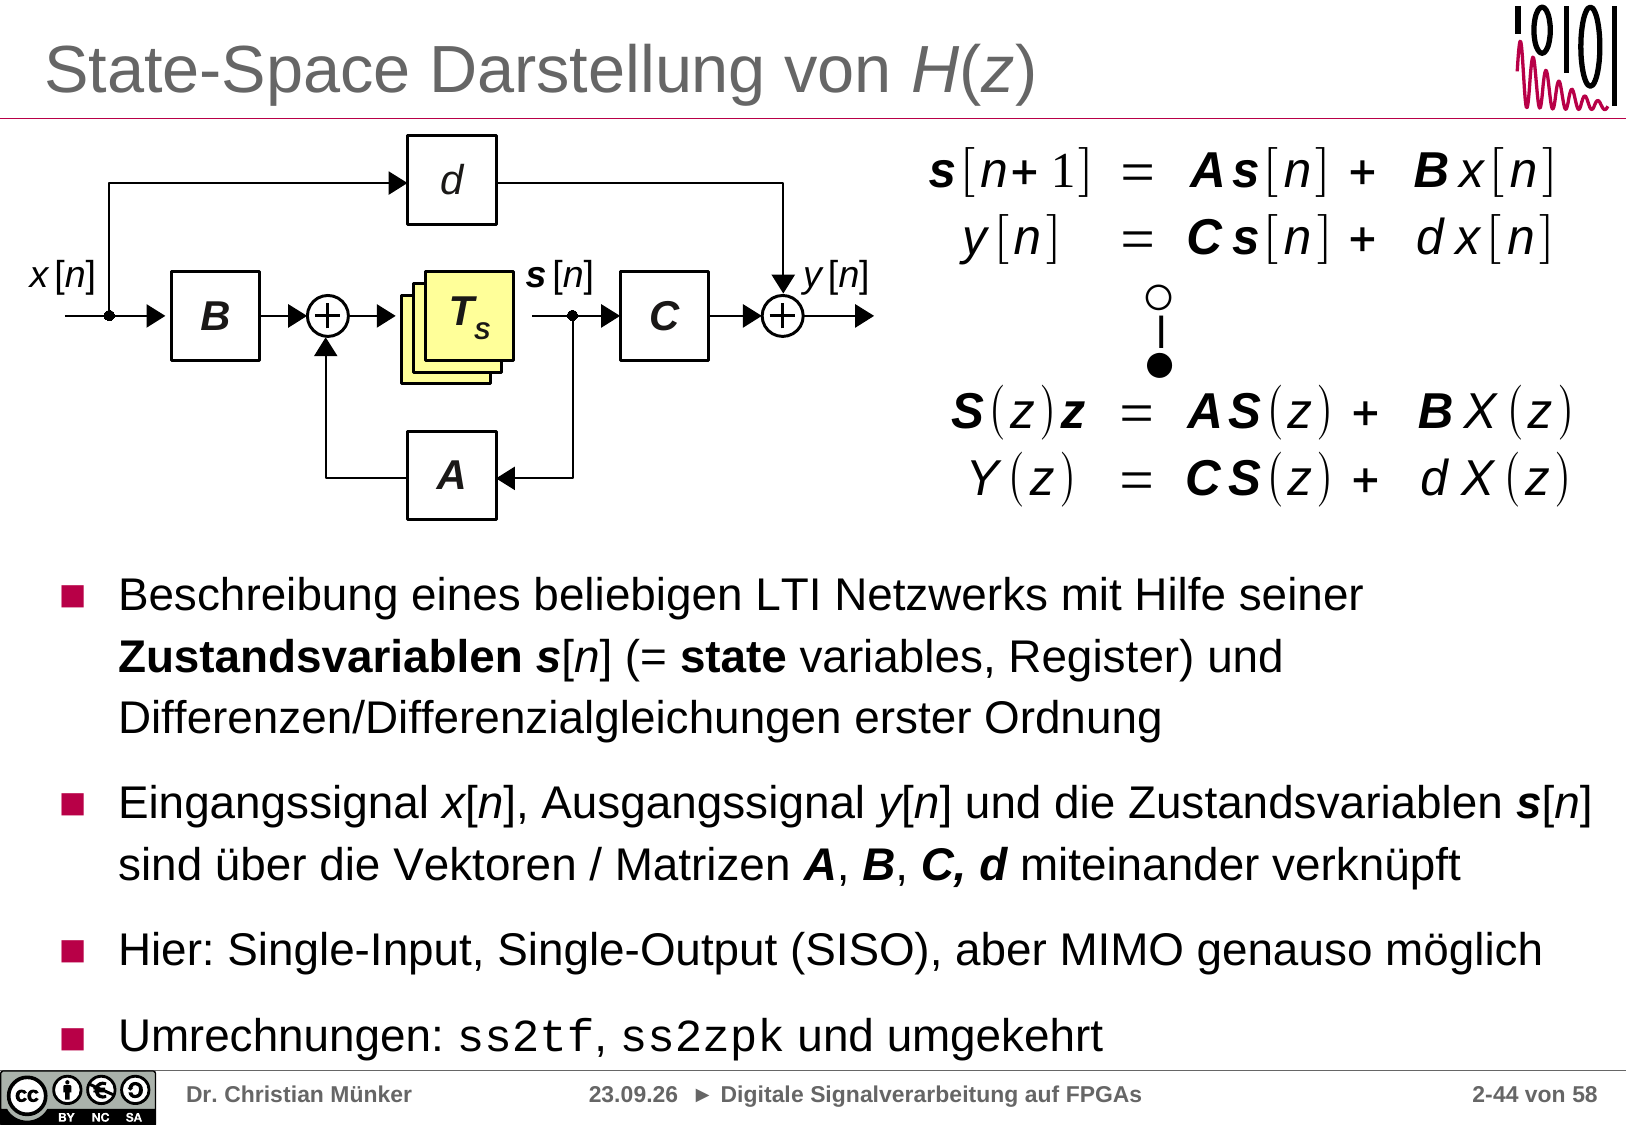

# State-Space Darstellung von H(z)
d
x [n]
s [n]
y [n]
B
TS
C
z-1
z-1
A
●–○
Beschreibung eines beliebigen LTI Netzwerks mit Hilfe seiner Zustandsvariablen s[n] (= state variables, Register) und Differenzen/Differenzialgleichungen erster Ordnung
Eingangssignal x[n], Ausgangssignal y[n] und die Zustandsvariablen s[n] sind über die Vektoren / Matrizen A, B, C, d miteinander verknüpft
Hier: Single-Input, Single-Output (SISO), aber MIMO genauso möglich
Umrechnungen: ss2tf, ss2zpk und umgekehrt